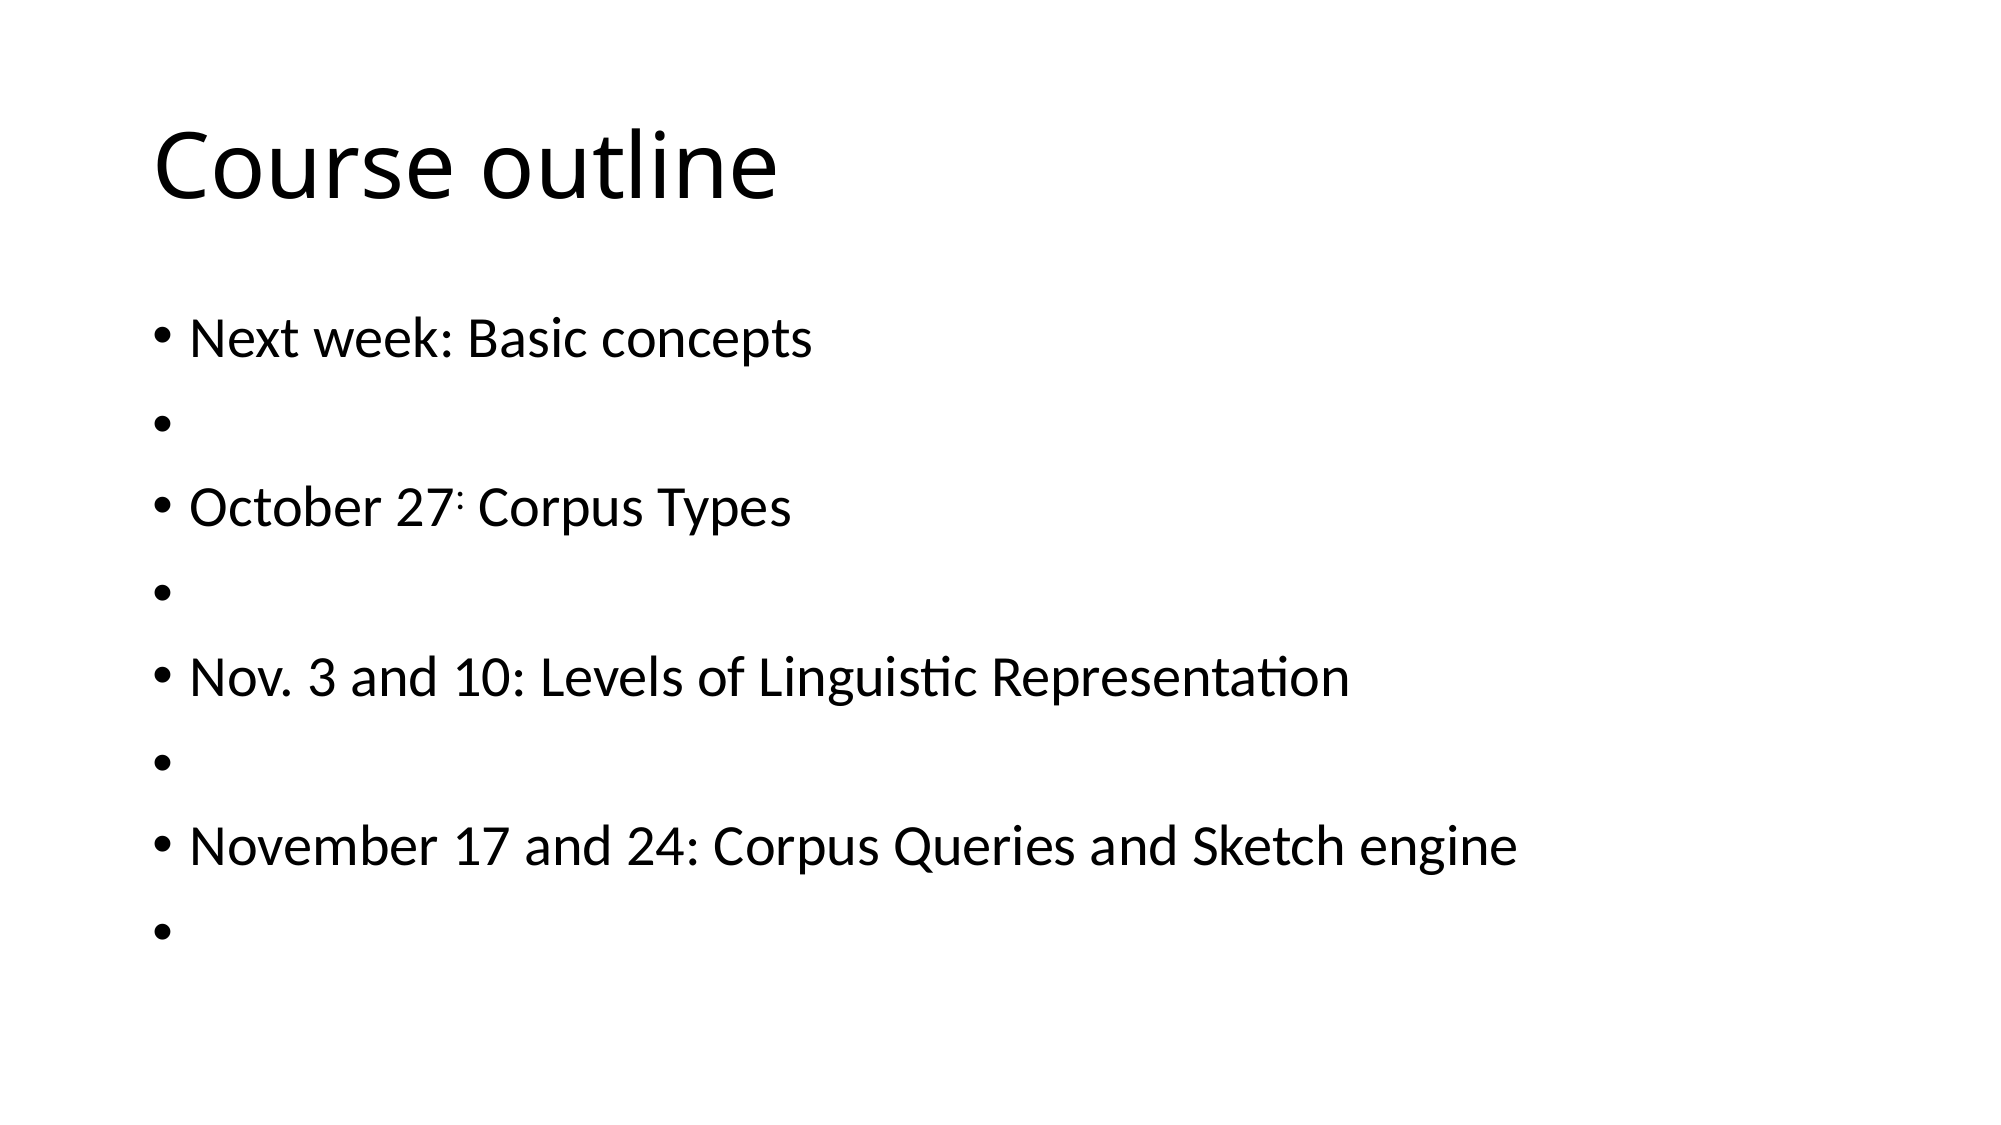

# Course outline
Next week: Basic concepts
October 27: Corpus Types
Nov. 3 and 10: Levels of Linguistic Representation
November 17 and 24: Corpus Queries and Sketch engine